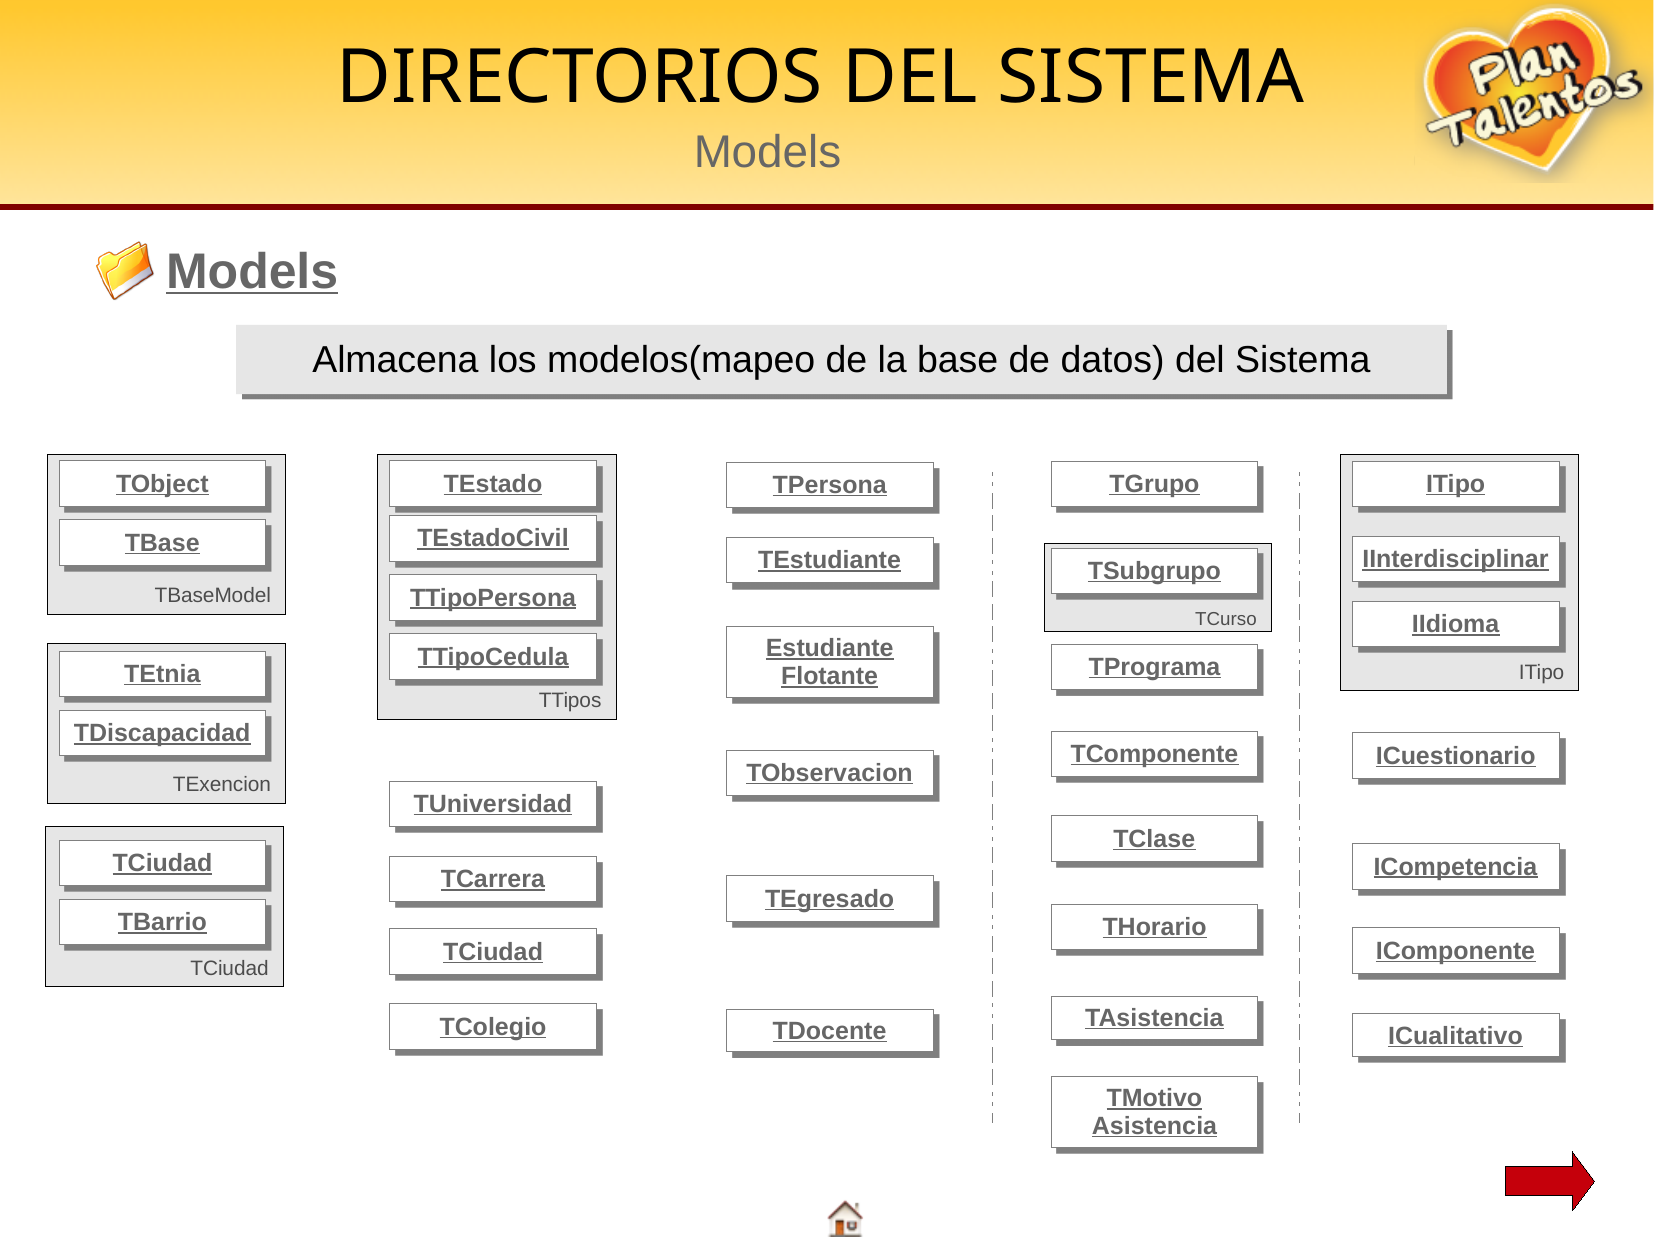

# DIRECTORIOS DEL SISTEMA
Models
Models
Almacena los modelos(mapeo de la base de datos) del Sistema
TBaseModel
TTipos
ITipo
TObject
TEstado
TGrupo
ITipo
TPersona
TEstadoCivil
TBase
IInterdisciplinar
TEstudiante
TCurso
TSubgrupo
TTipoPersona
IIdioma
Estudiante
Flotante
TTipoCedula
TExencion
TPrograma
TEtnia
TDiscapacidad
TComponente
ICuestionario
TObservacion
TUniversidad
TClase
TCiudad
TCiudad
ICompetencia
TCarrera
TEgresado
TBarrio
THorario
IComponente
TCiudad
TAsistencia
TColegio
TDocente
ICualitativo
TMotivo
Asistencia